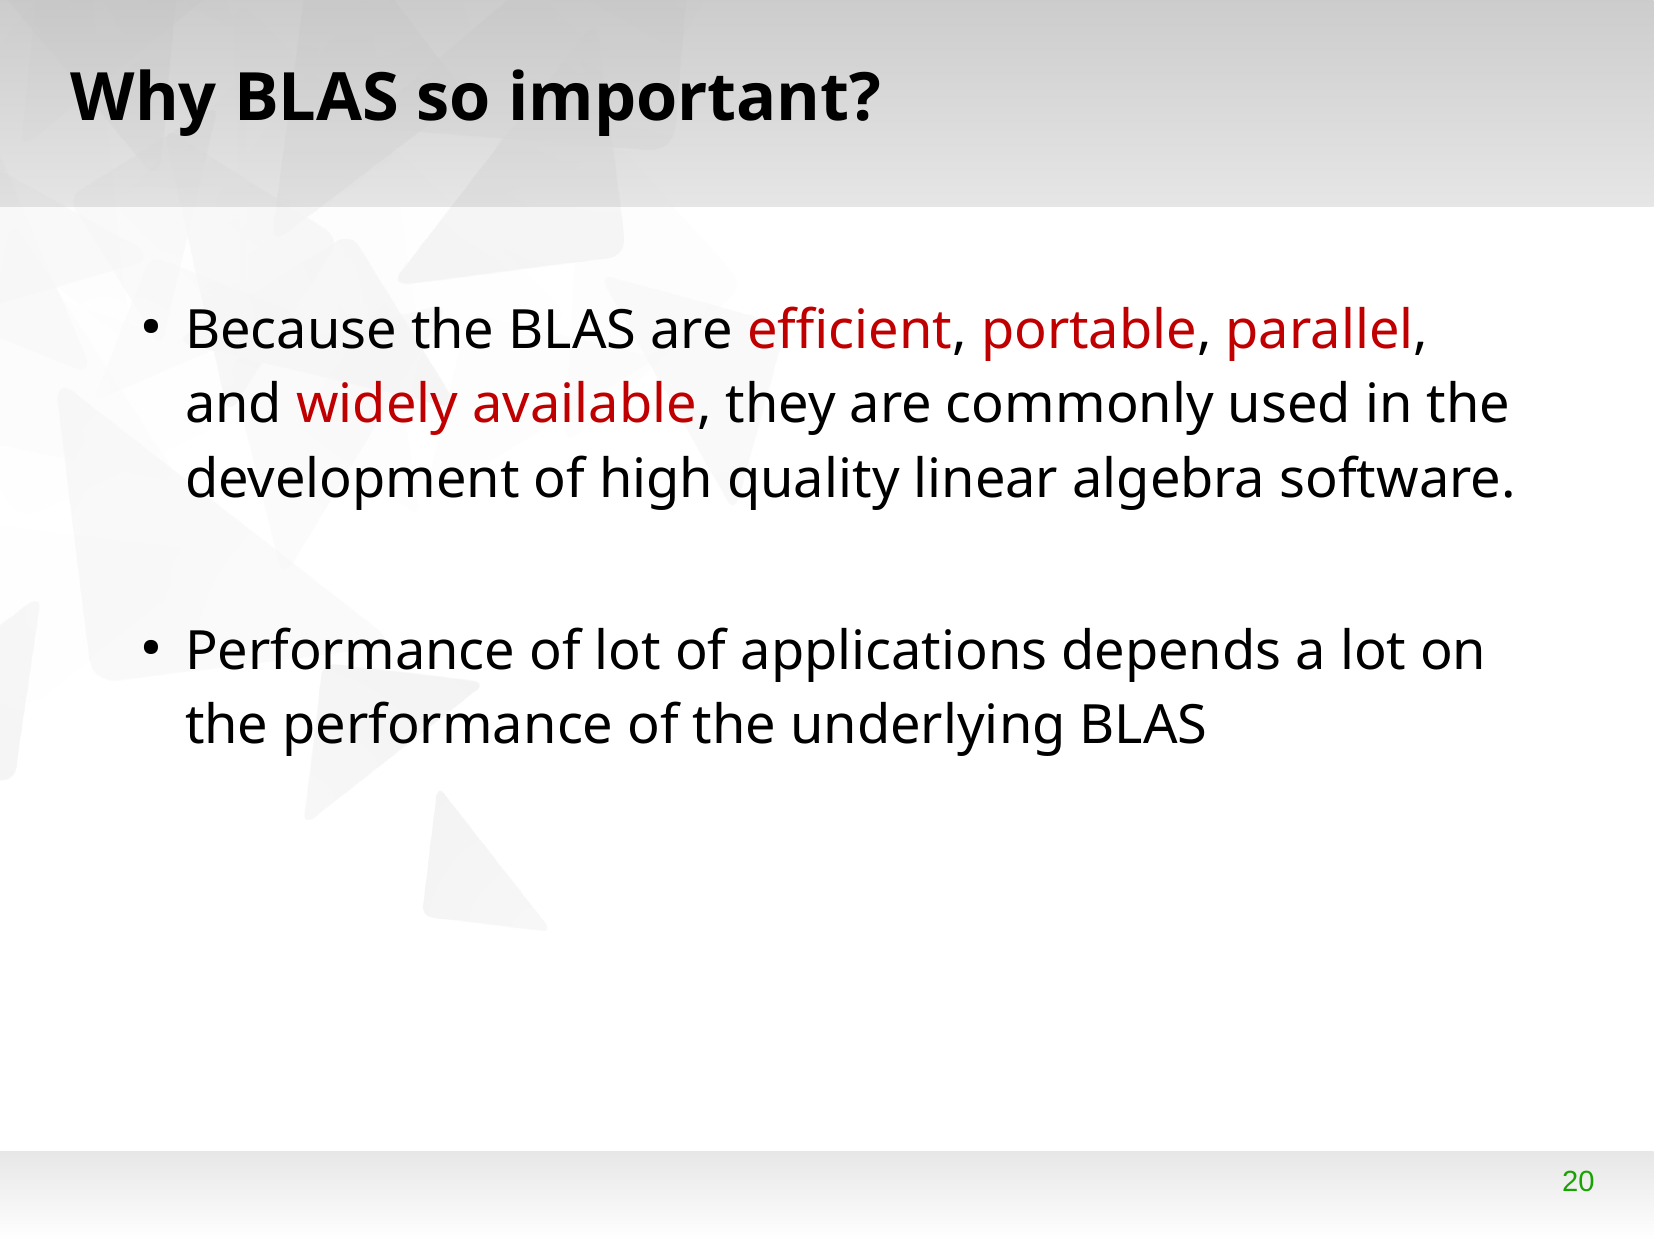

# Why BLAS so important?
Because the BLAS are efficient, portable, parallel, and widely available, they are commonly used in the development of high quality linear algebra software.
Performance of lot of applications depends a lot on the performance of the underlying BLAS
20